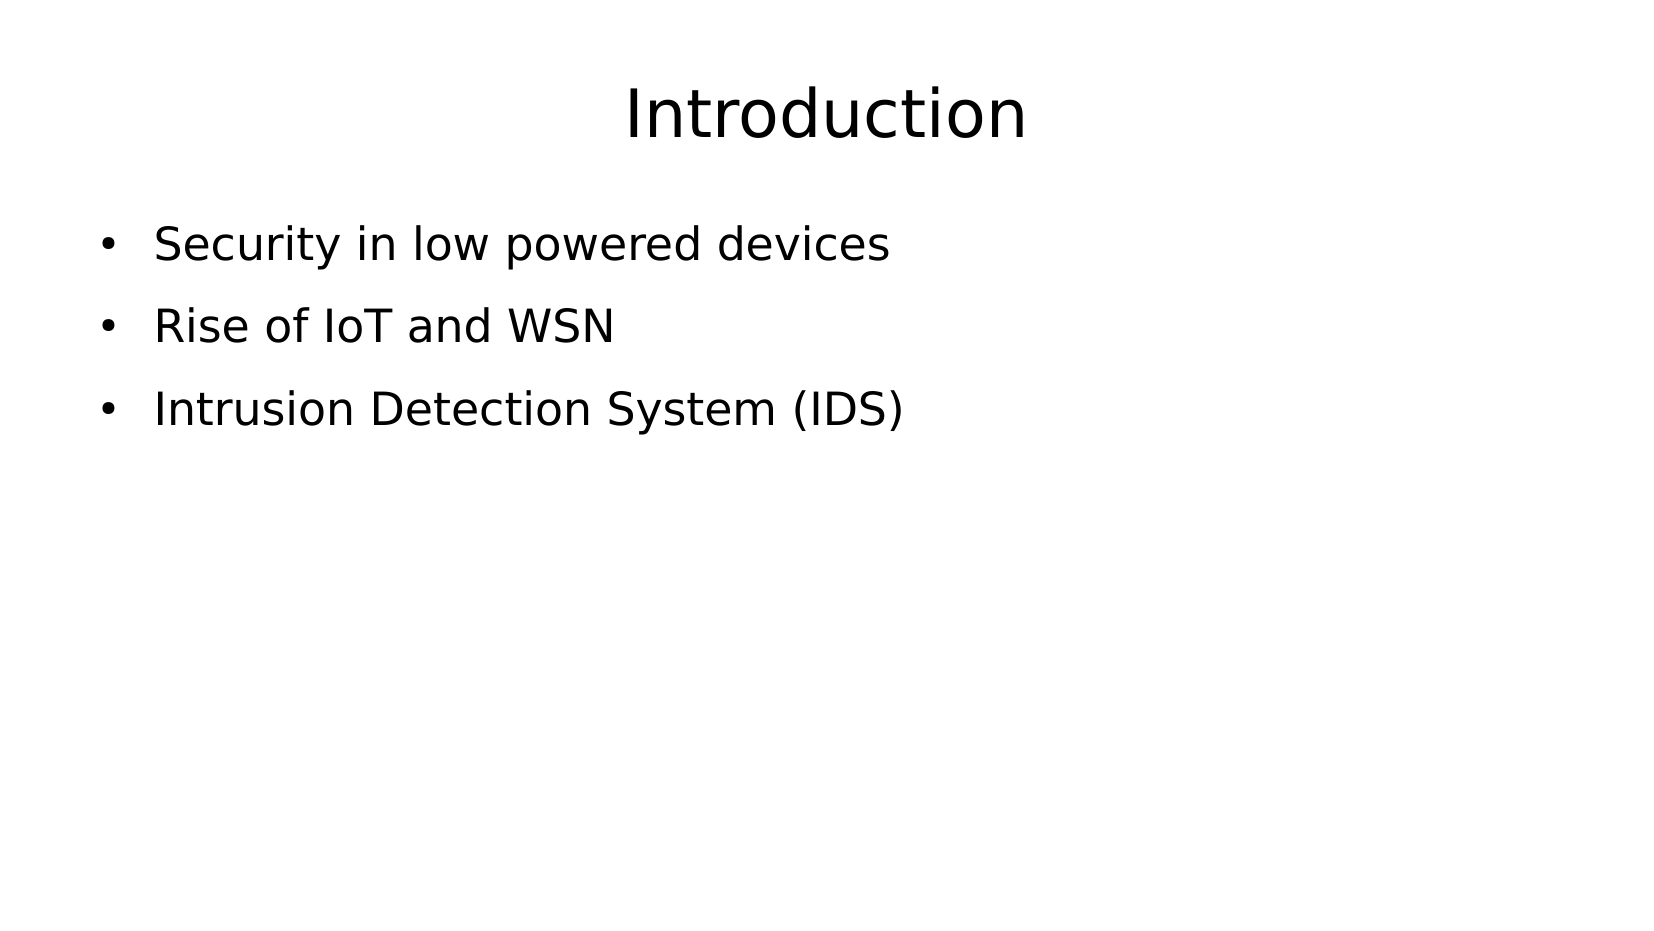

# Introduction
Security in low powered devices
Rise of IoT and WSN
Intrusion Detection System (IDS)